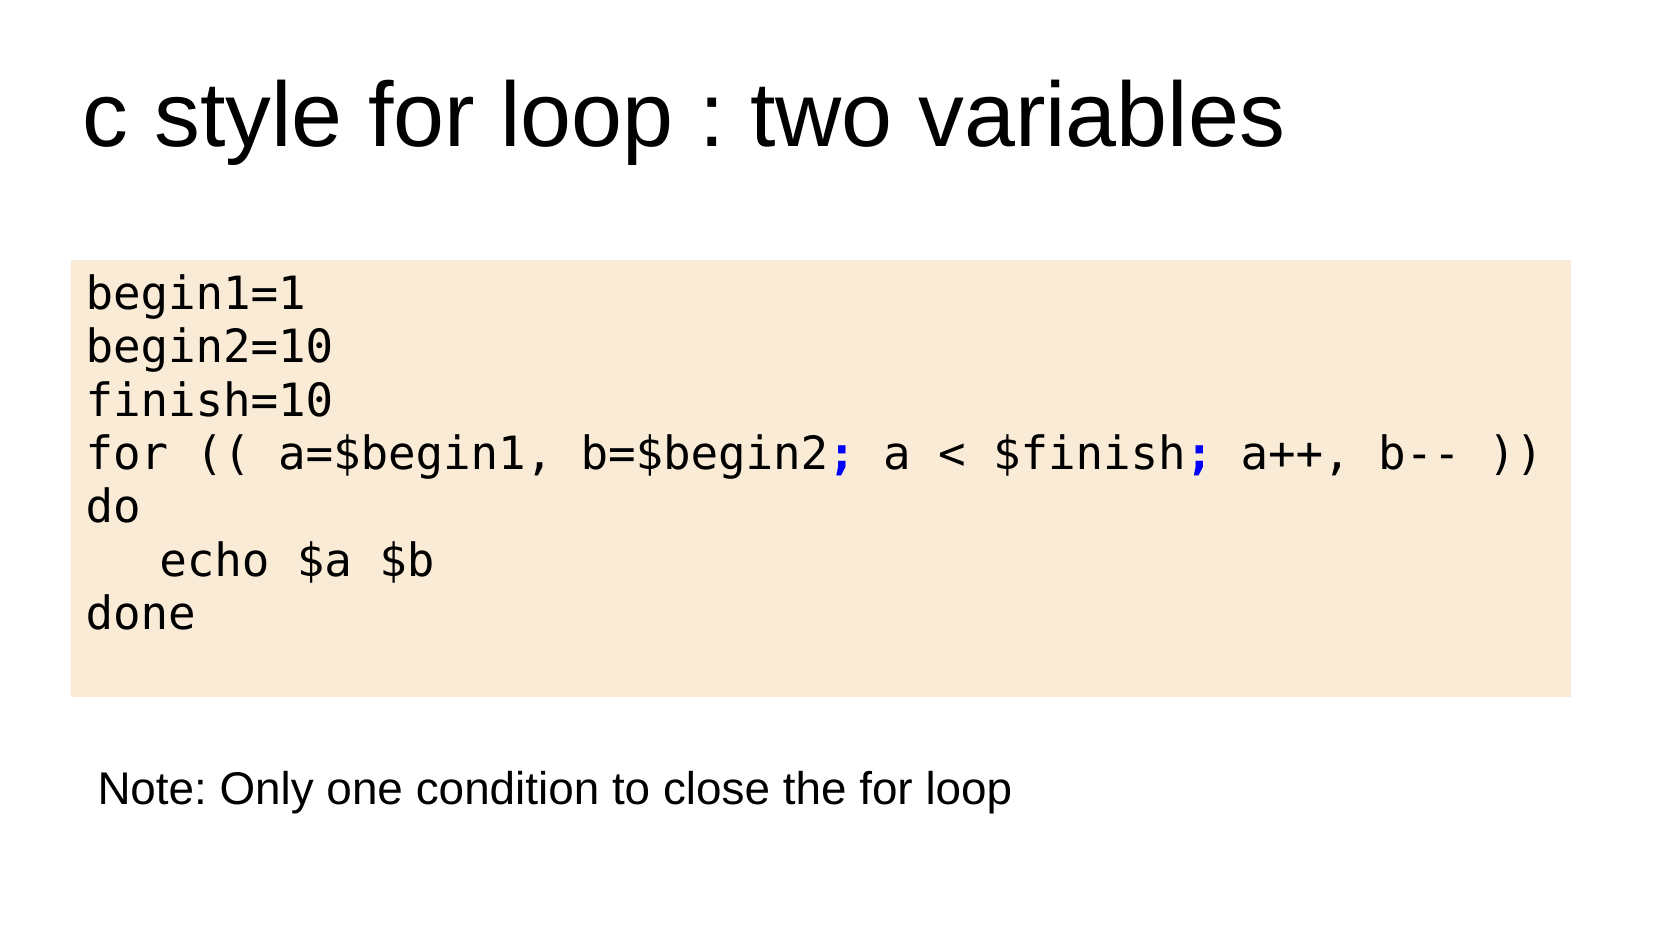

# c style for loop : two variables
begin1=1
begin2=10
finish=10
for (( a=$begin1, b=$begin2; a < $finish; a++, b-- ))
do
	echo $a $b
done
Note: Only one condition to close the for loop